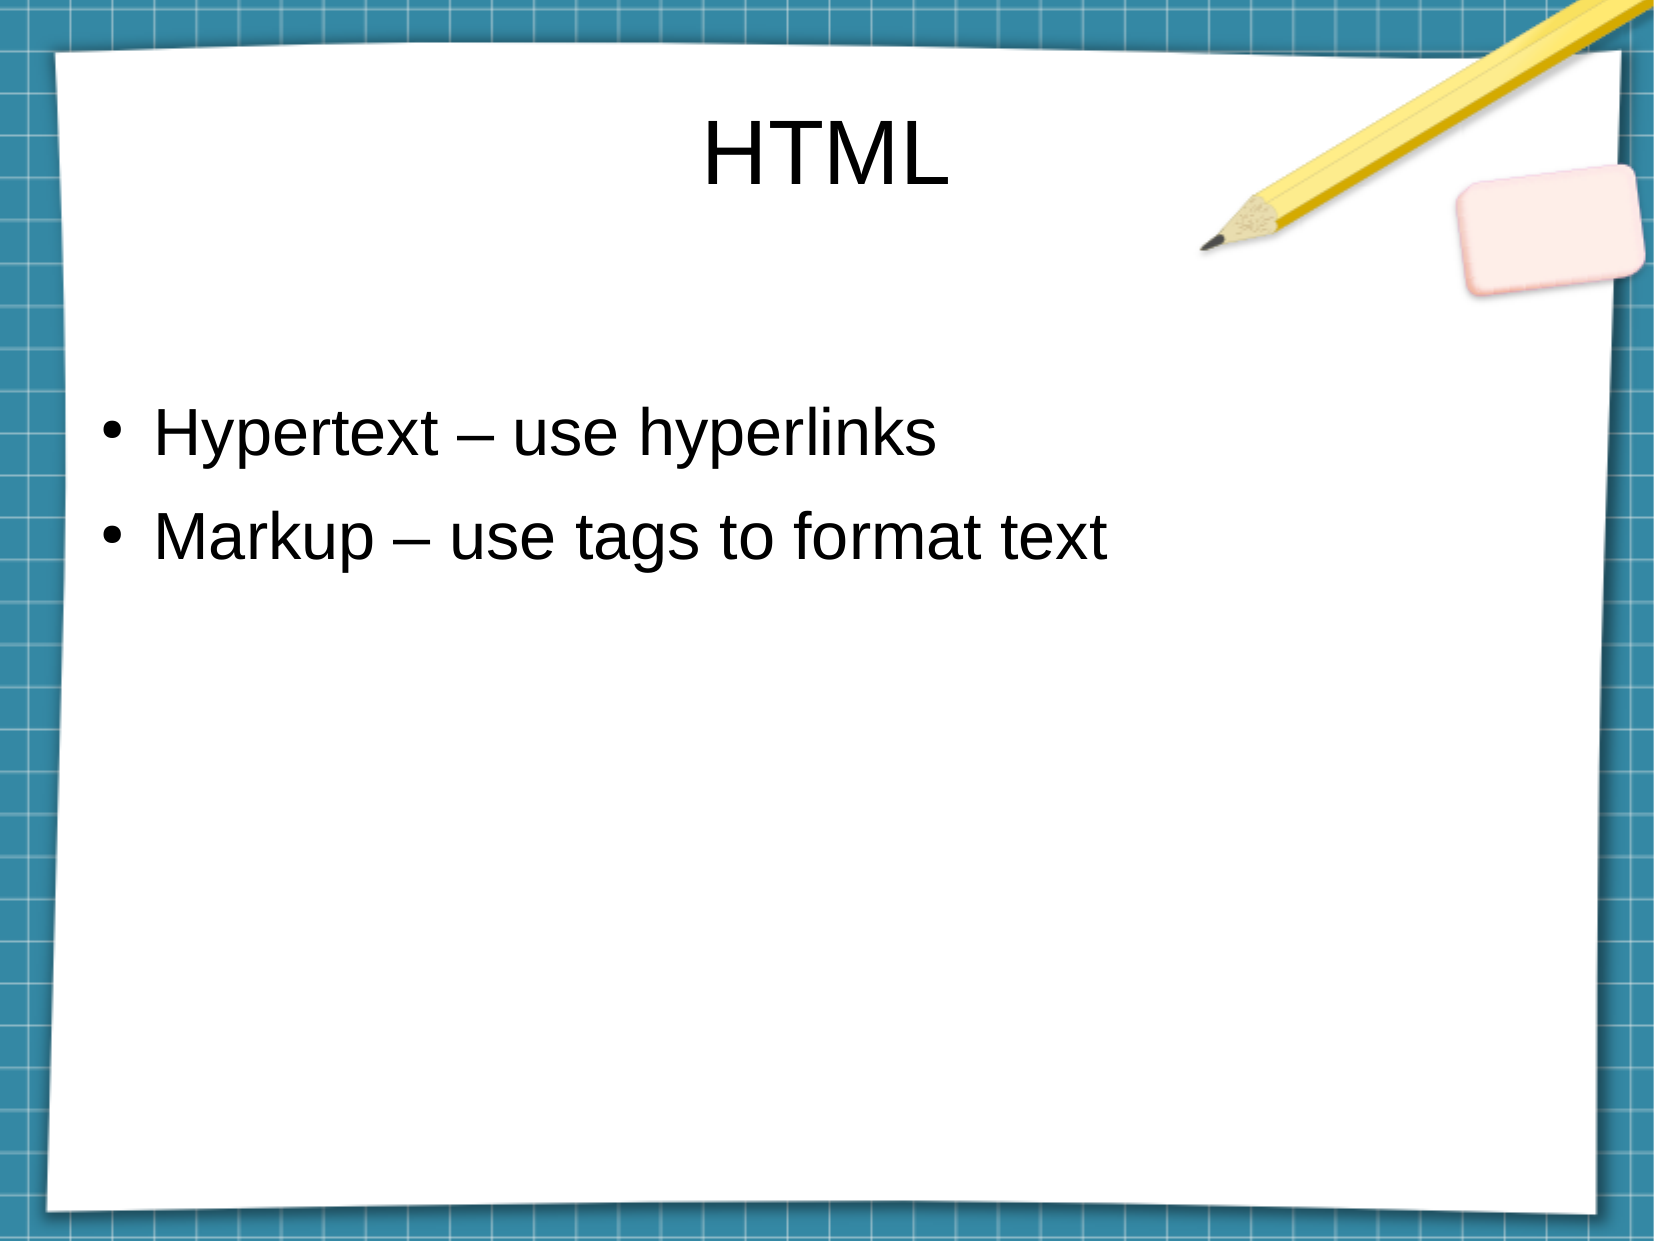

# HTML
Hypertext – use hyperlinks
Markup – use tags to format text